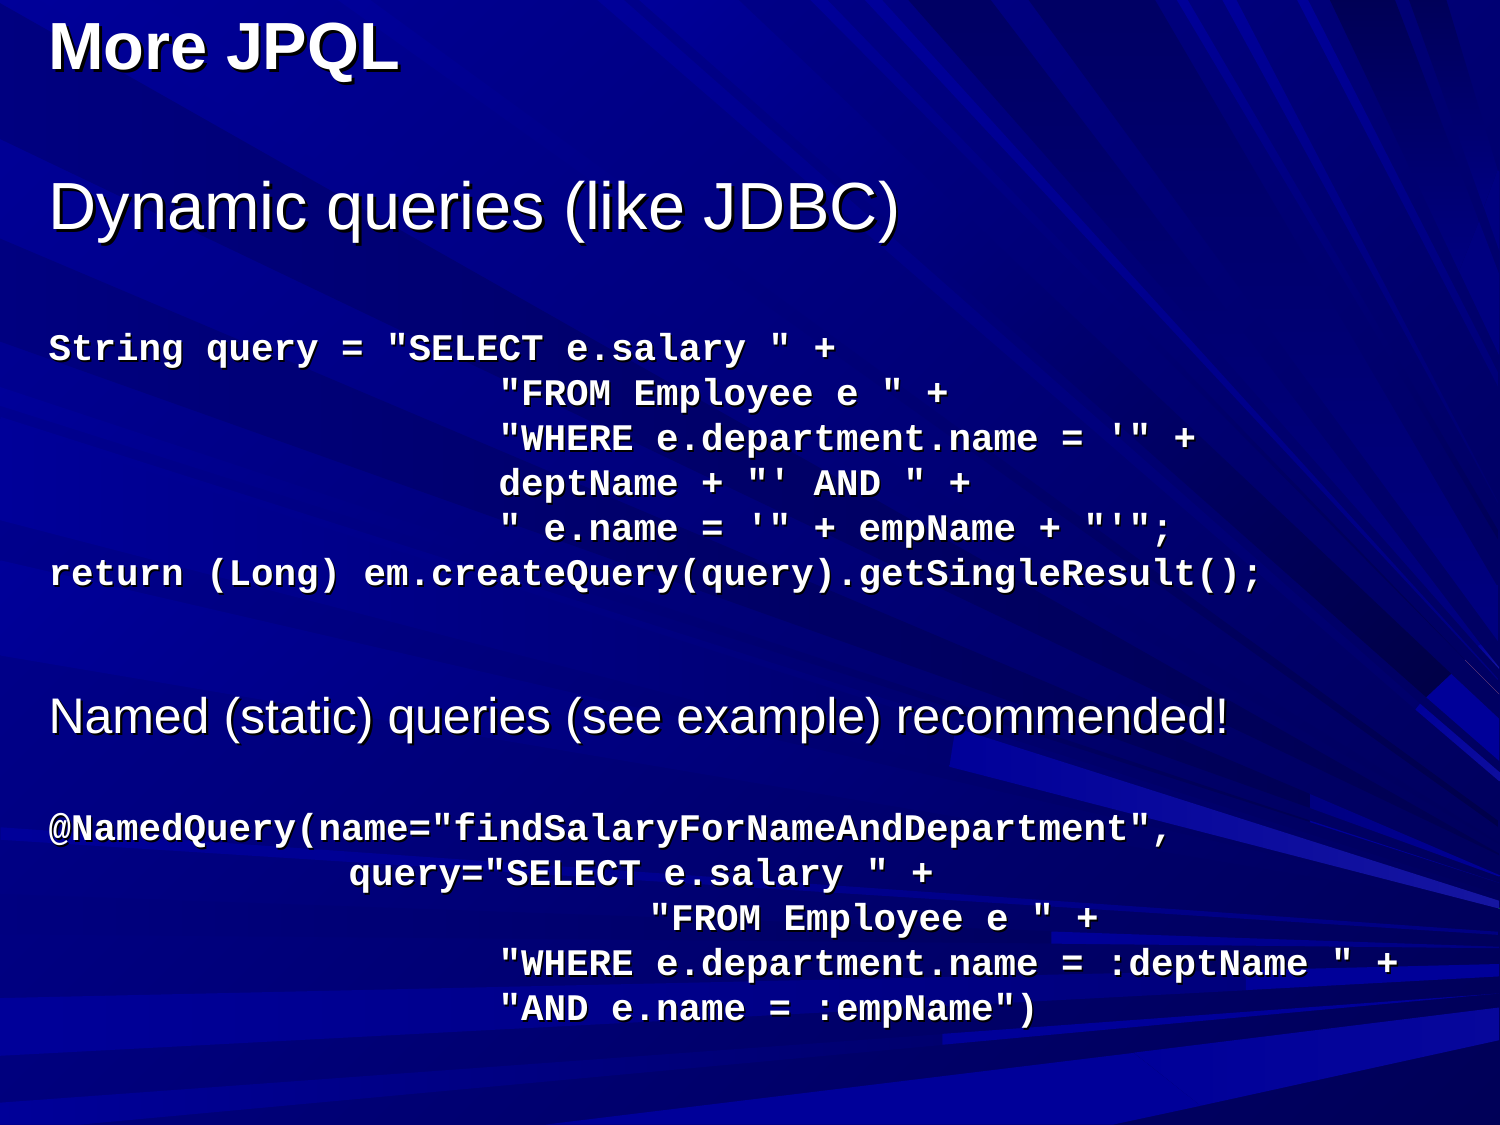

# More JPQL Dynamic queries (like JDBC) String query = "SELECT e.salary " + "FROM Employee e " + "WHERE e.department.name = '" + deptName + "' AND " + " e.name = '" + empName + "'"; return (Long) em.createQuery(query).getSingleResult(); Named (static) queries (see example) recommended! @NamedQuery(name="findSalaryForNameAndDepartment", query="SELECT e.salary " + "FROM Employee e " + "WHERE e.department.name = :deptName " + "AND e.name = :empName")